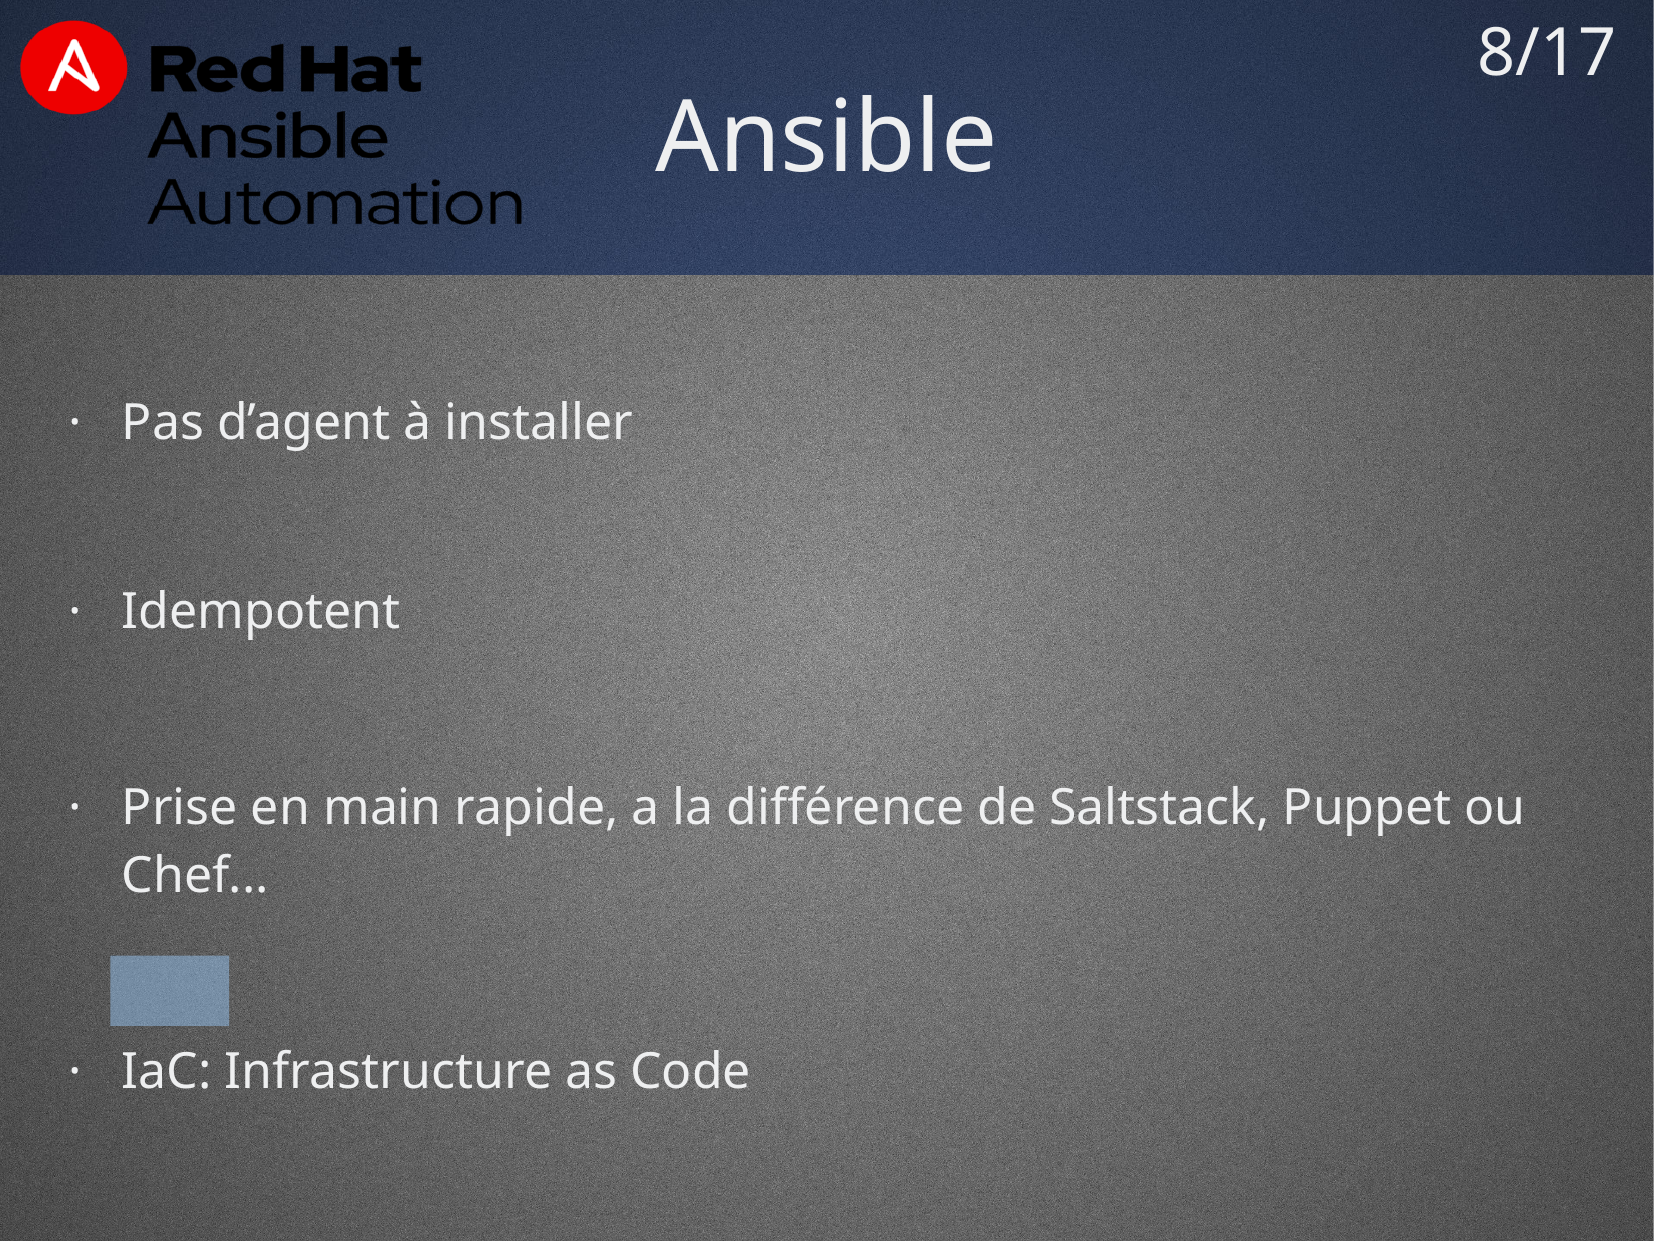

8/17
# Ansible
Pas d’agent à installer
Idempotent
Prise en main rapide, a la différence de Saltstack, Puppet ou Chef...
IaC: Infrastructure as Code